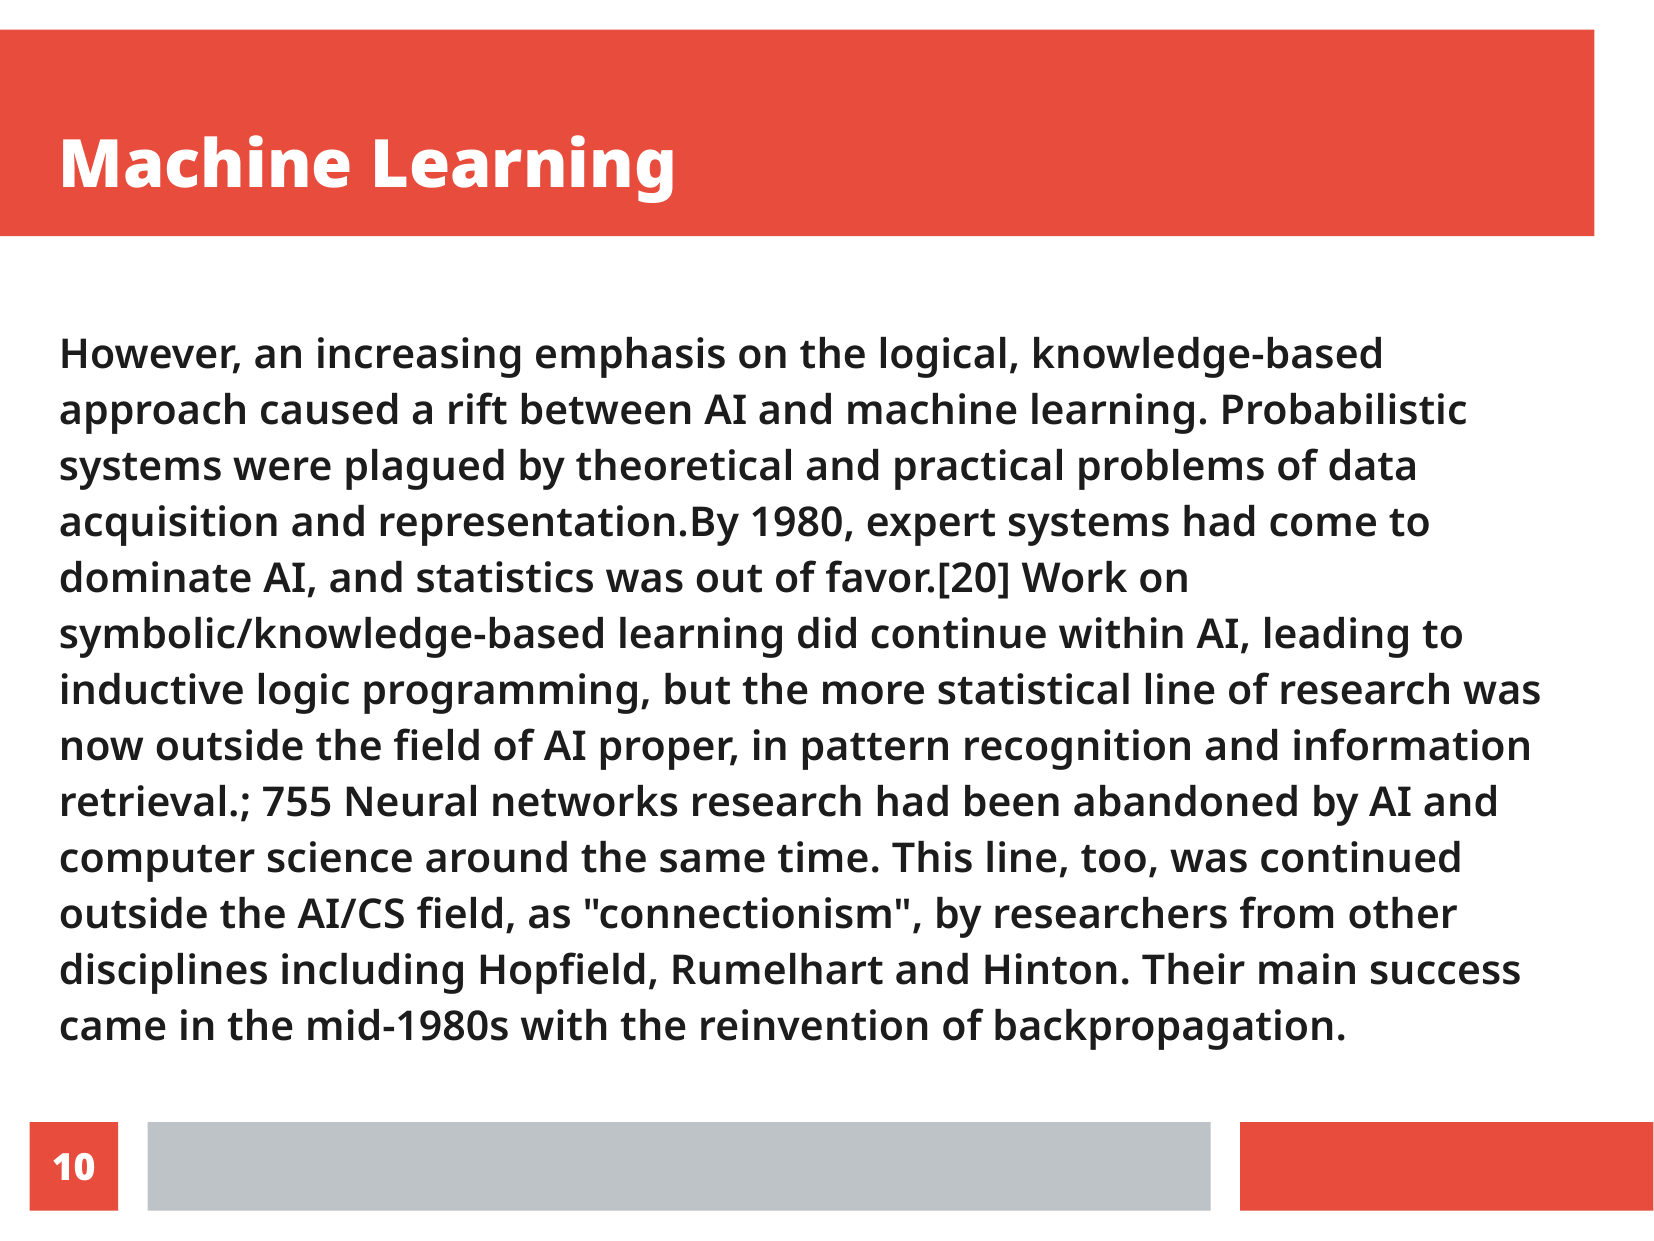

# Machine Learning
However, an increasing emphasis on the logical, knowledge-based approach caused a rift between AI and machine learning. Probabilistic systems were plagued by theoretical and practical problems of data acquisition and representation.By 1980, expert systems had come to dominate AI, and statistics was out of favor.[20] Work on symbolic/knowledge-based learning did continue within AI, leading to inductive logic programming, but the more statistical line of research was now outside the field of AI proper, in pattern recognition and information retrieval.; 755 Neural networks research had been abandoned by AI and computer science around the same time. This line, too, was continued outside the AI/CS field, as "connectionism", by researchers from other disciplines including Hopfield, Rumelhart and Hinton. Their main success came in the mid-1980s with the reinvention of backpropagation.
10